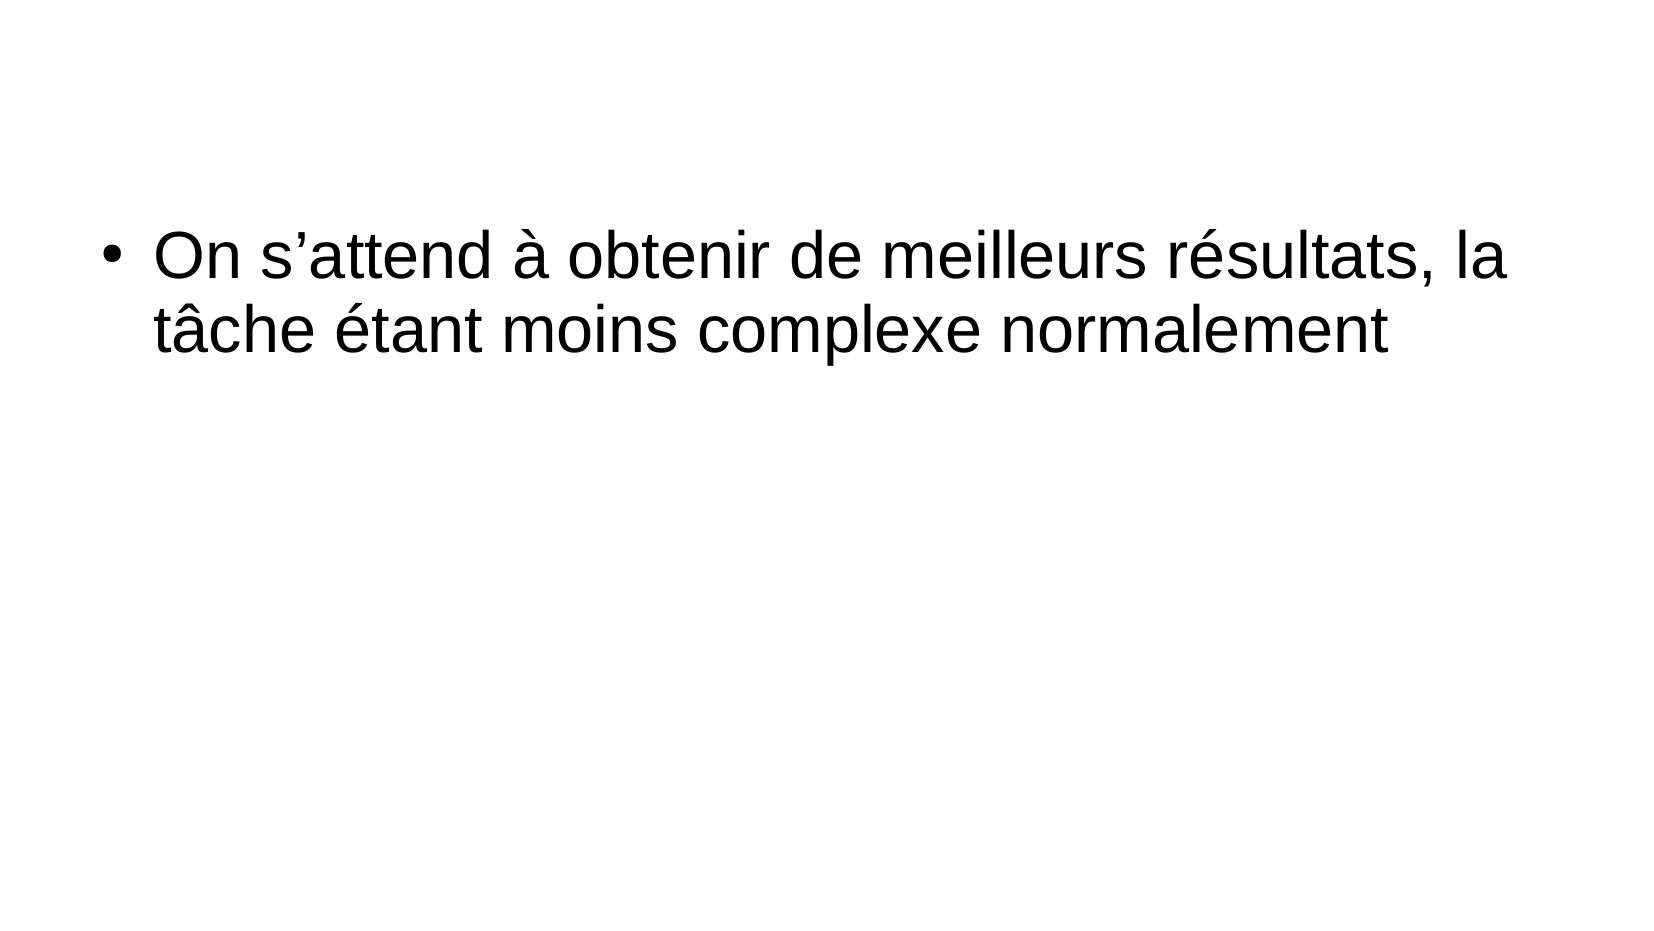

# On s’attend à obtenir de meilleurs résultats, la tâche étant moins complexe normalement